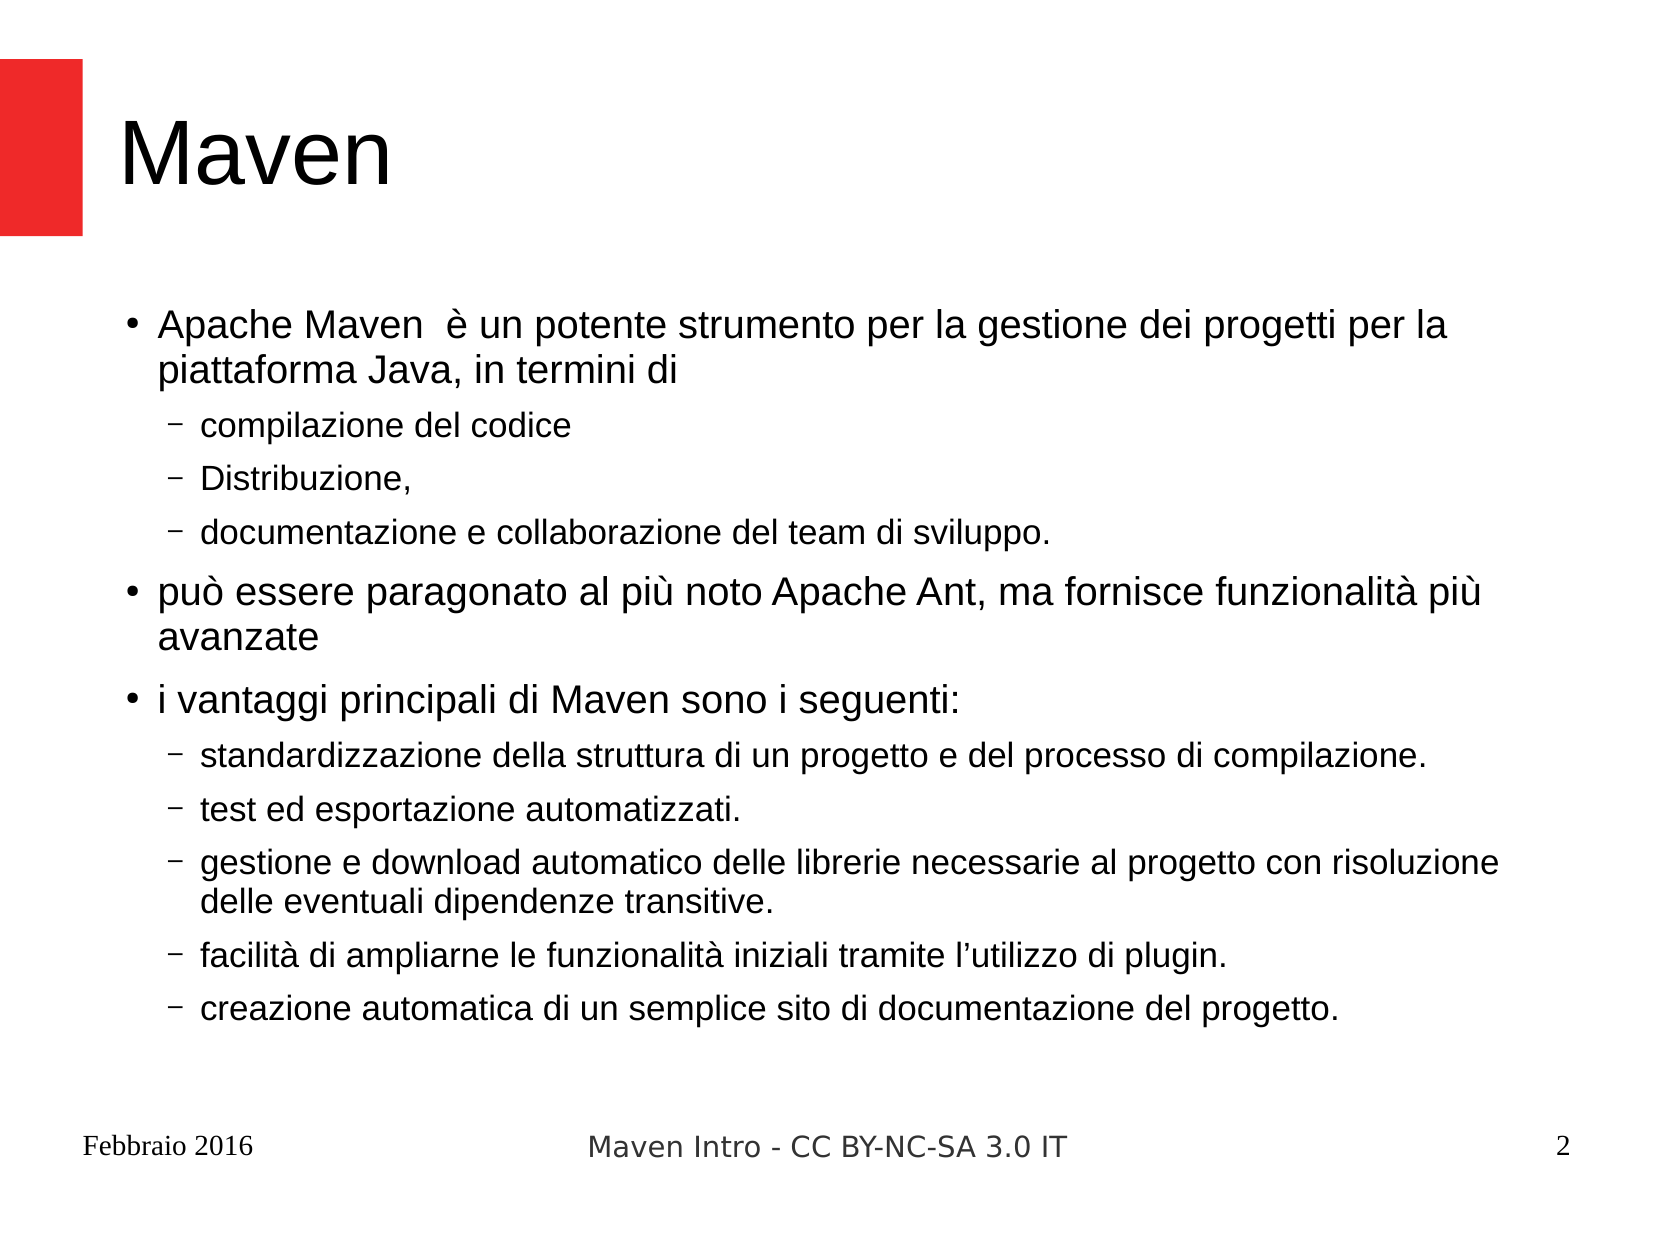

# Maven
Apache Maven è un potente strumento per la gestione dei progetti per la piattaforma Java, in termini di
compilazione del codice
Distribuzione,
documentazione e collaborazione del team di sviluppo.
può essere paragonato al più noto Apache Ant, ma fornisce funzionalità più avanzate
i vantaggi principali di Maven sono i seguenti:
standardizzazione della struttura di un progetto e del processo di compilazione.
test ed esportazione automatizzati.
gestione e download automatico delle librerie necessarie al progetto con risoluzione delle eventuali dipendenze transitive.
facilità di ampliarne le funzionalità iniziali tramite l’utilizzo di plugin.
creazione automatica di un semplice sito di documentazione del progetto.
Your Date Here
Your Footer Here
2